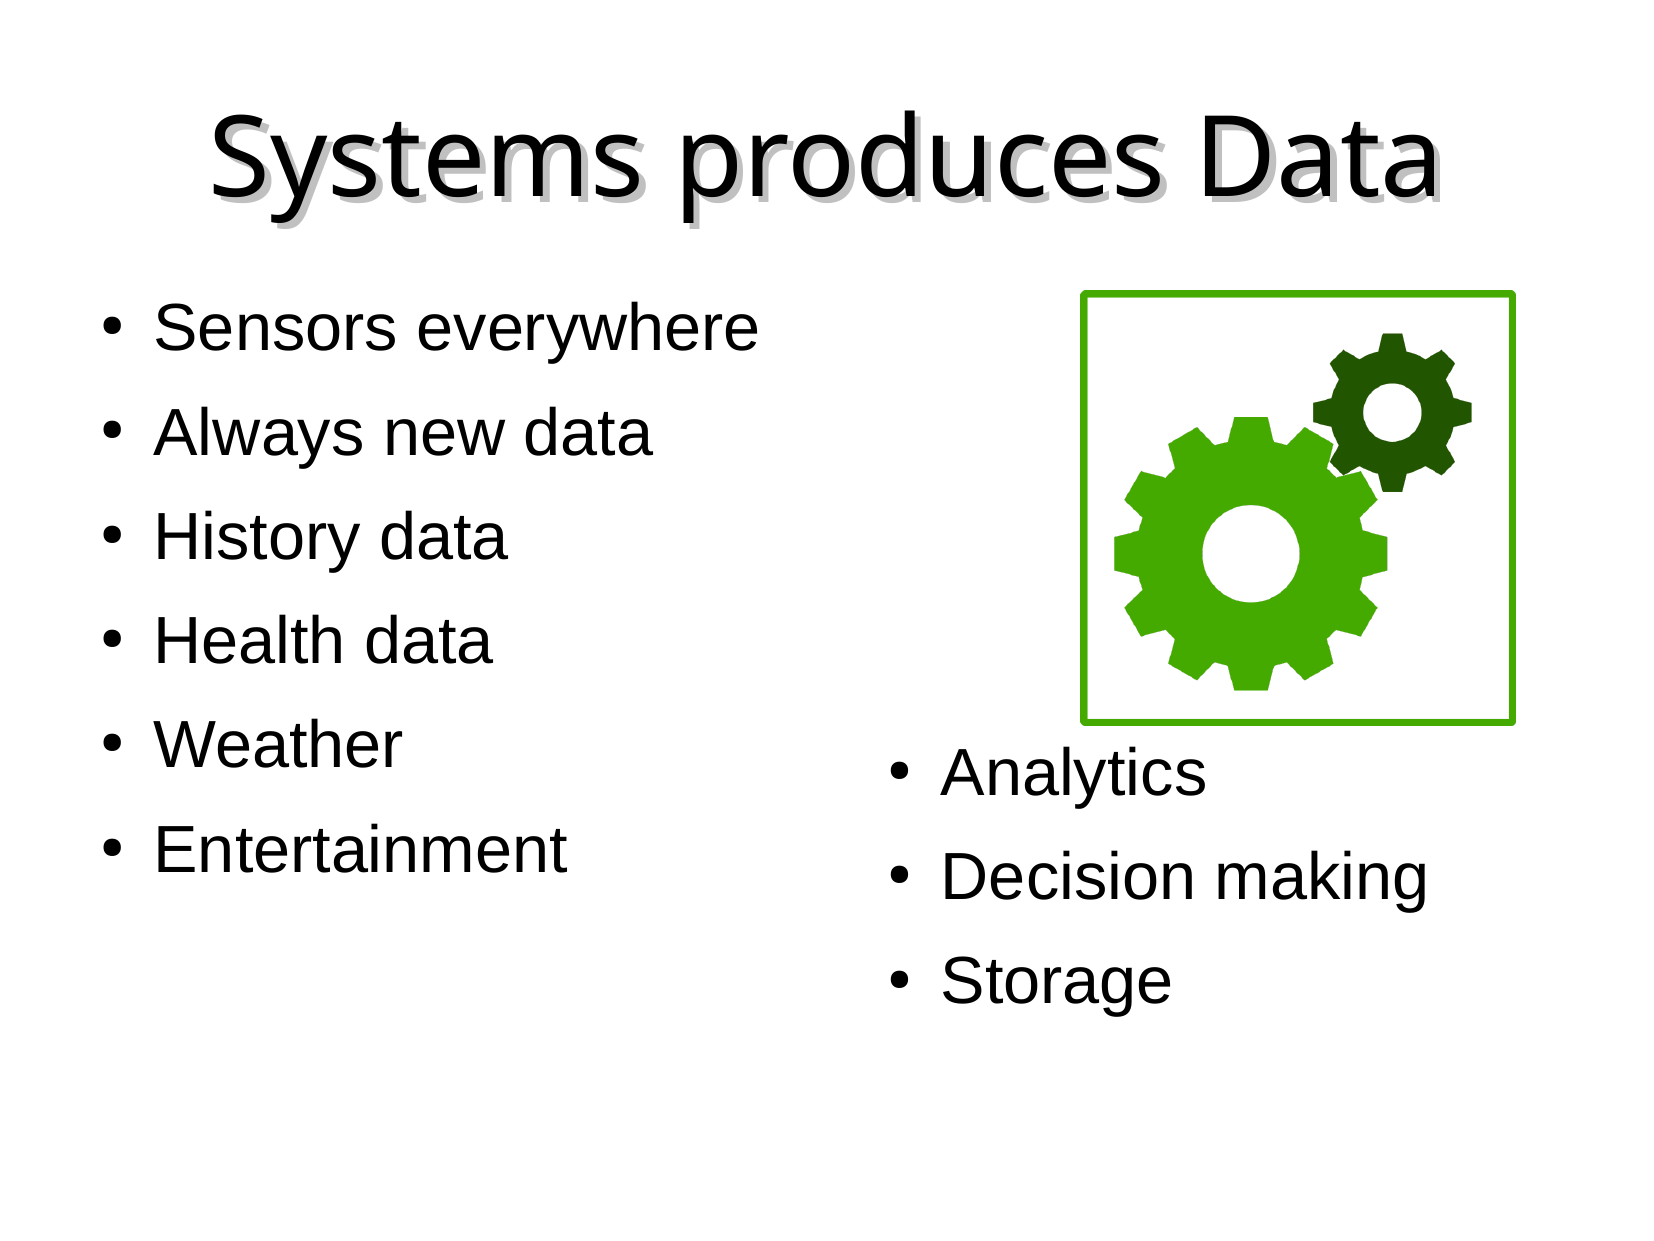

# Systems produces Data
Sensors everywhere
Always new data
History data
Health data
Weather
Entertainment
Analytics
Decision making
Storage